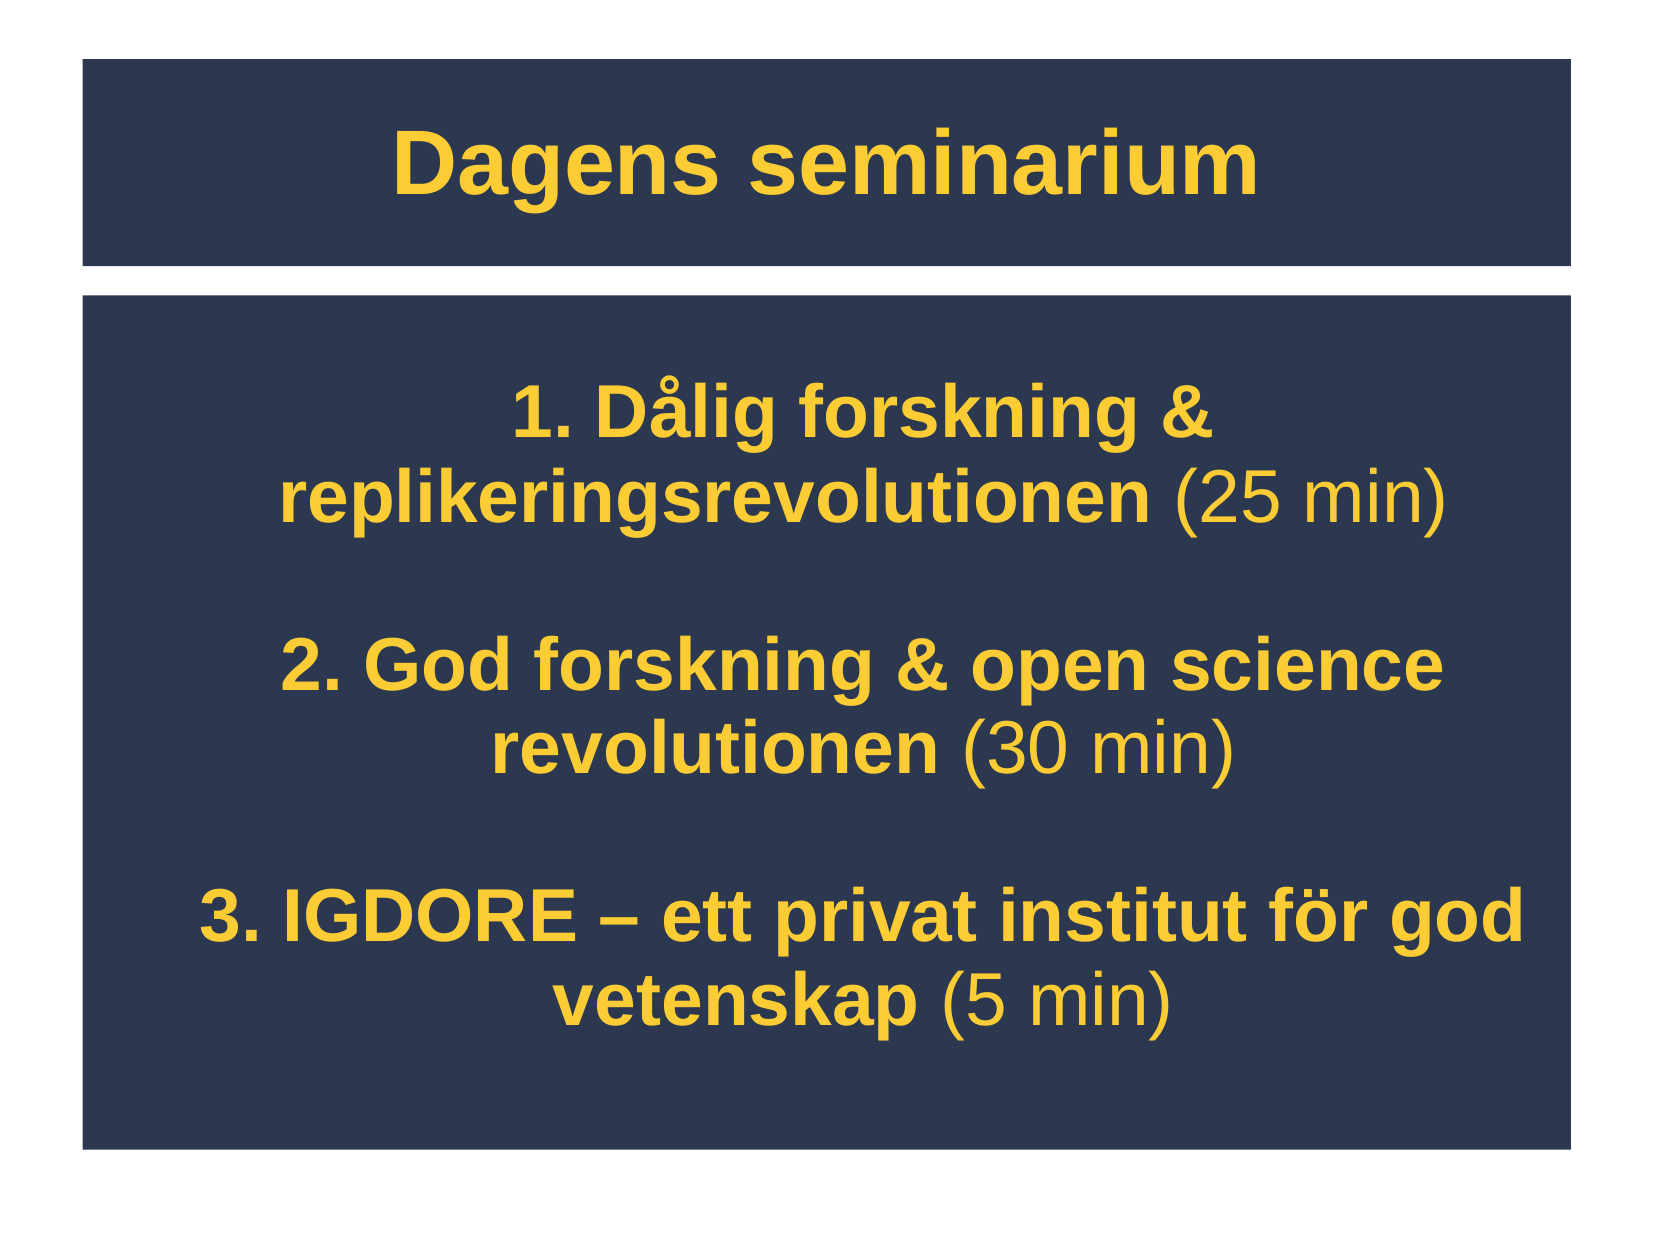

Dagens seminarium
# 1. Dålig forskning & replikeringsrevolutionen (25 min)
2. God forskning & open science revolutionen (30 min)
3. IGDORE – ett privat institut för god vetenskap (5 min)